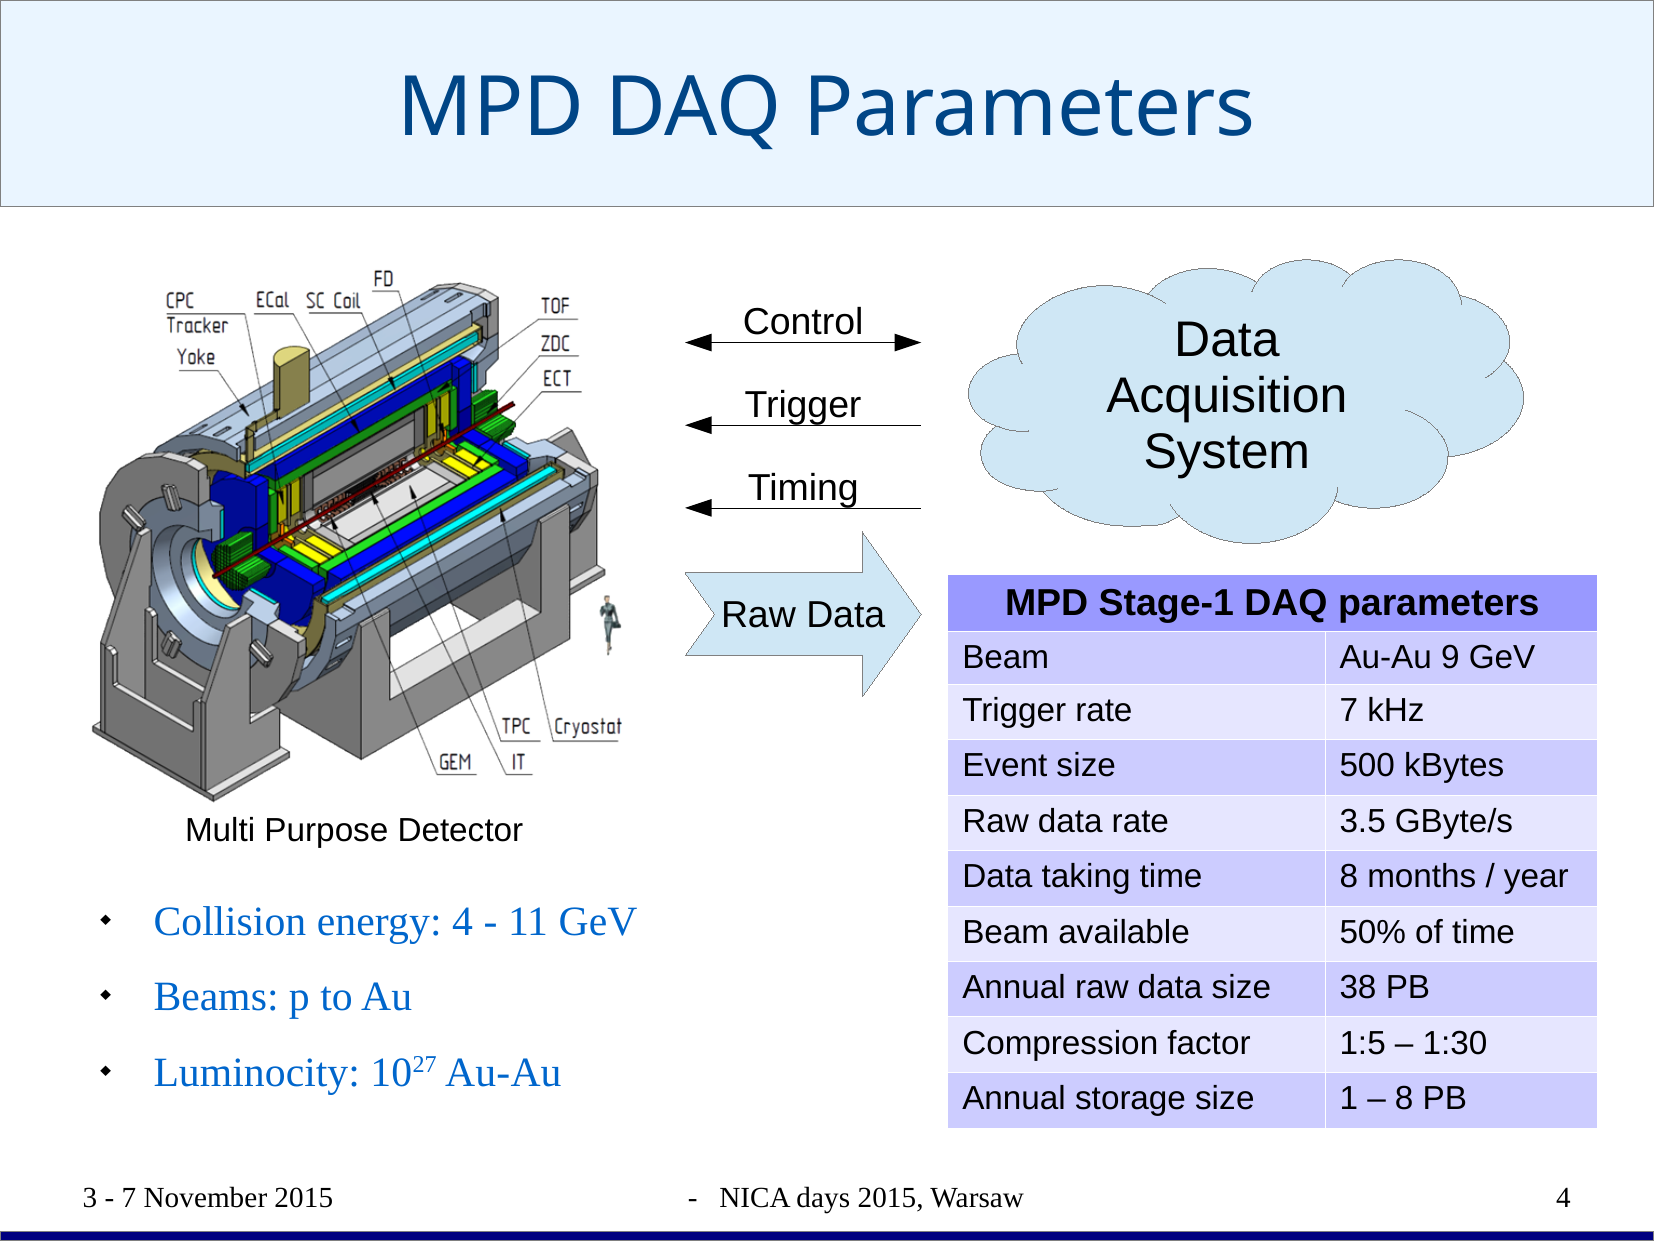

MPD DAQ Parameters
Data
Acquisition
System
Control
Trigger
Timing
Raw Data
| MPD Stage-1 DAQ parameters | |
| --- | --- |
| Beam | Au-Au 9 GeV |
| Trigger rate | 7 kHz |
| Event size | 500 kBytes |
| Raw data rate | 3.5 GByte/s |
| Data taking time | 8 months / year |
| Beam available | 50% of time |
| Annual raw data size | 38 PB |
| Compression factor | 1:5 – 1:30 |
| Annual storage size | 1 – 8 PB |
# Collision energy: 4 - 11 GeV
Beams: p to Au
Luminocity: 1027 Au-Au
3 - 7 November 2015
 - NICA days 2015, Warsaw
4